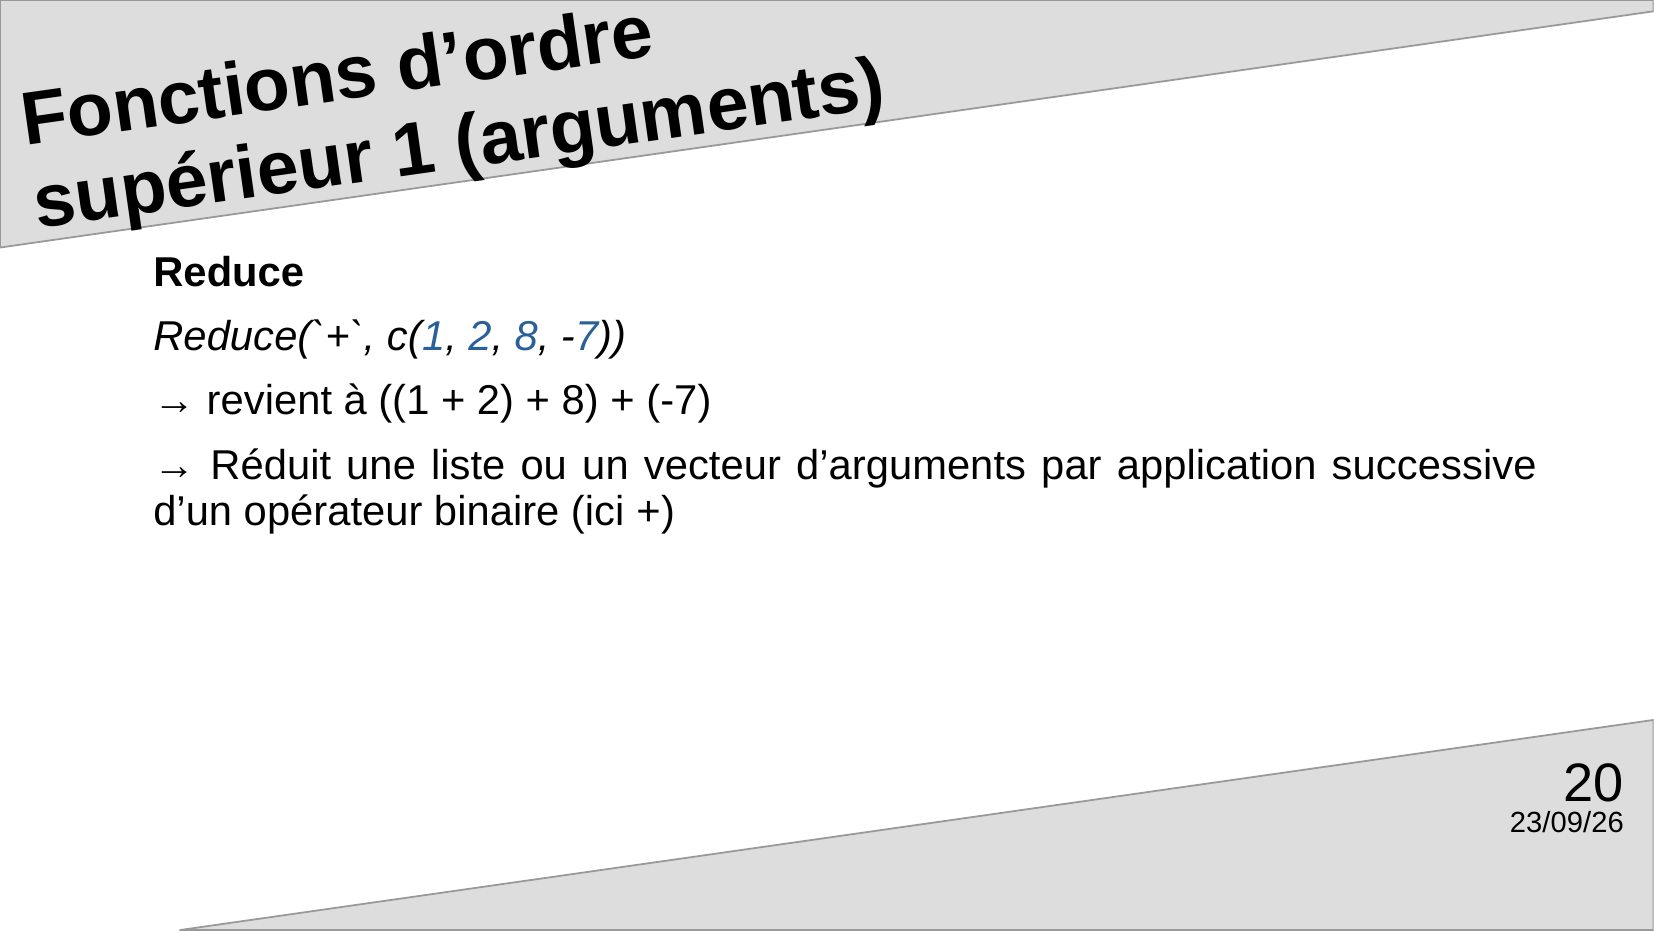

# Fonctions d’ordre supérieur 1 (arguments)
Reduce
Reduce(`+`, c(1, 2, 8, -7))
→ revient à ((1 + 2) + 8) + (-7)
→ Réduit une liste ou un vecteur d’arguments par application successive d’un opérateur binaire (ici +)
20